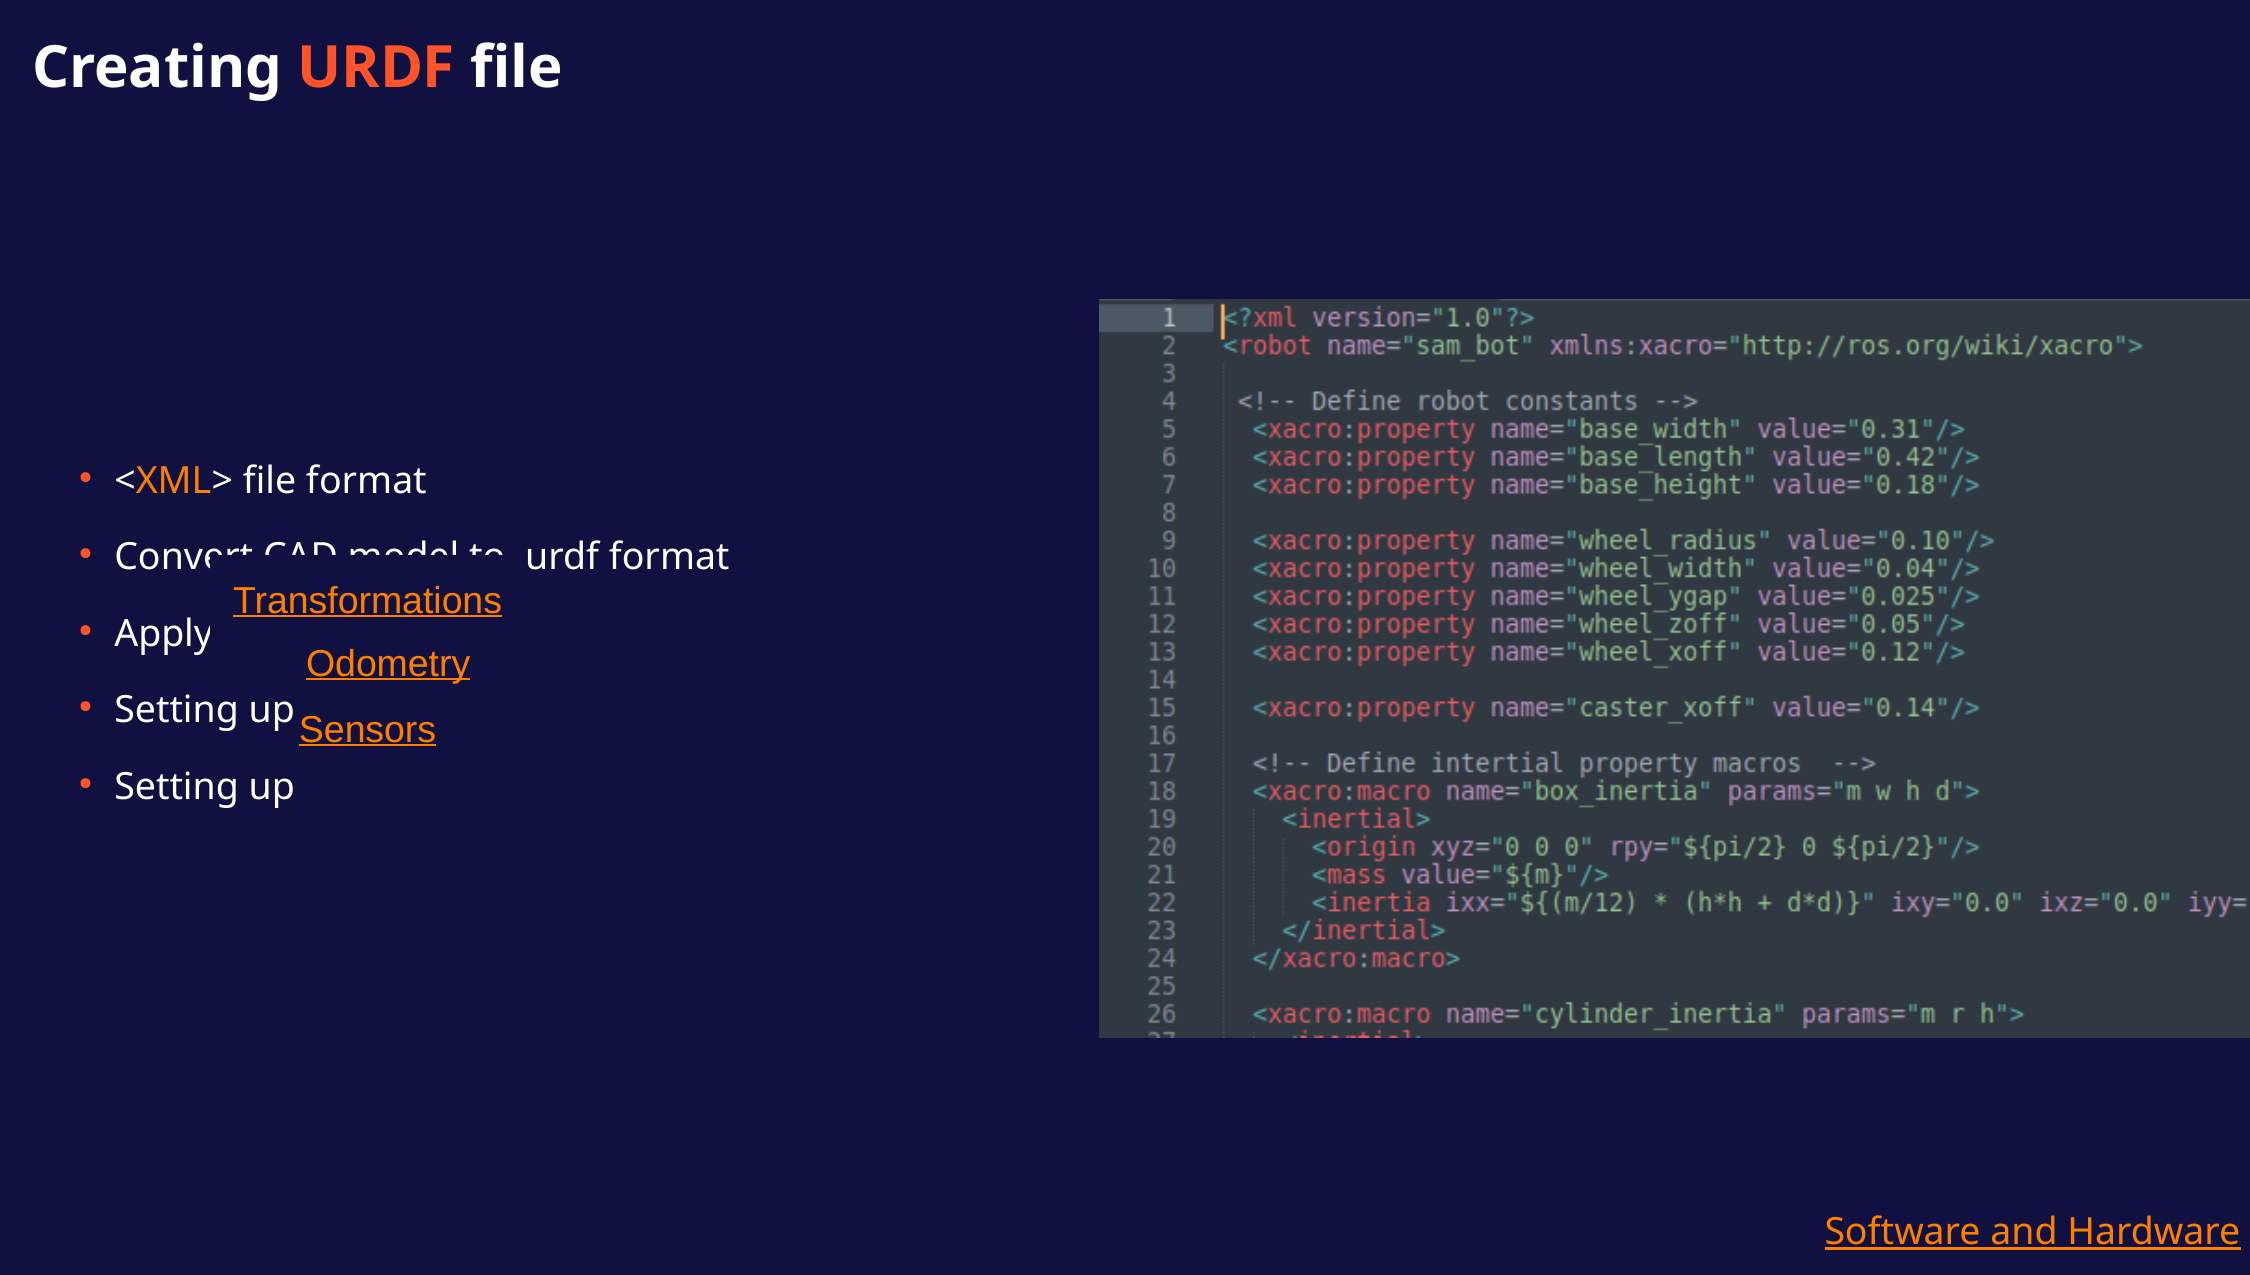

Creating URDF file
<XML> file format
Convert CAD model to .urdf format
Apply
Setting up
Setting up
Transformations
Odometry
Sensors
Software and Hardware